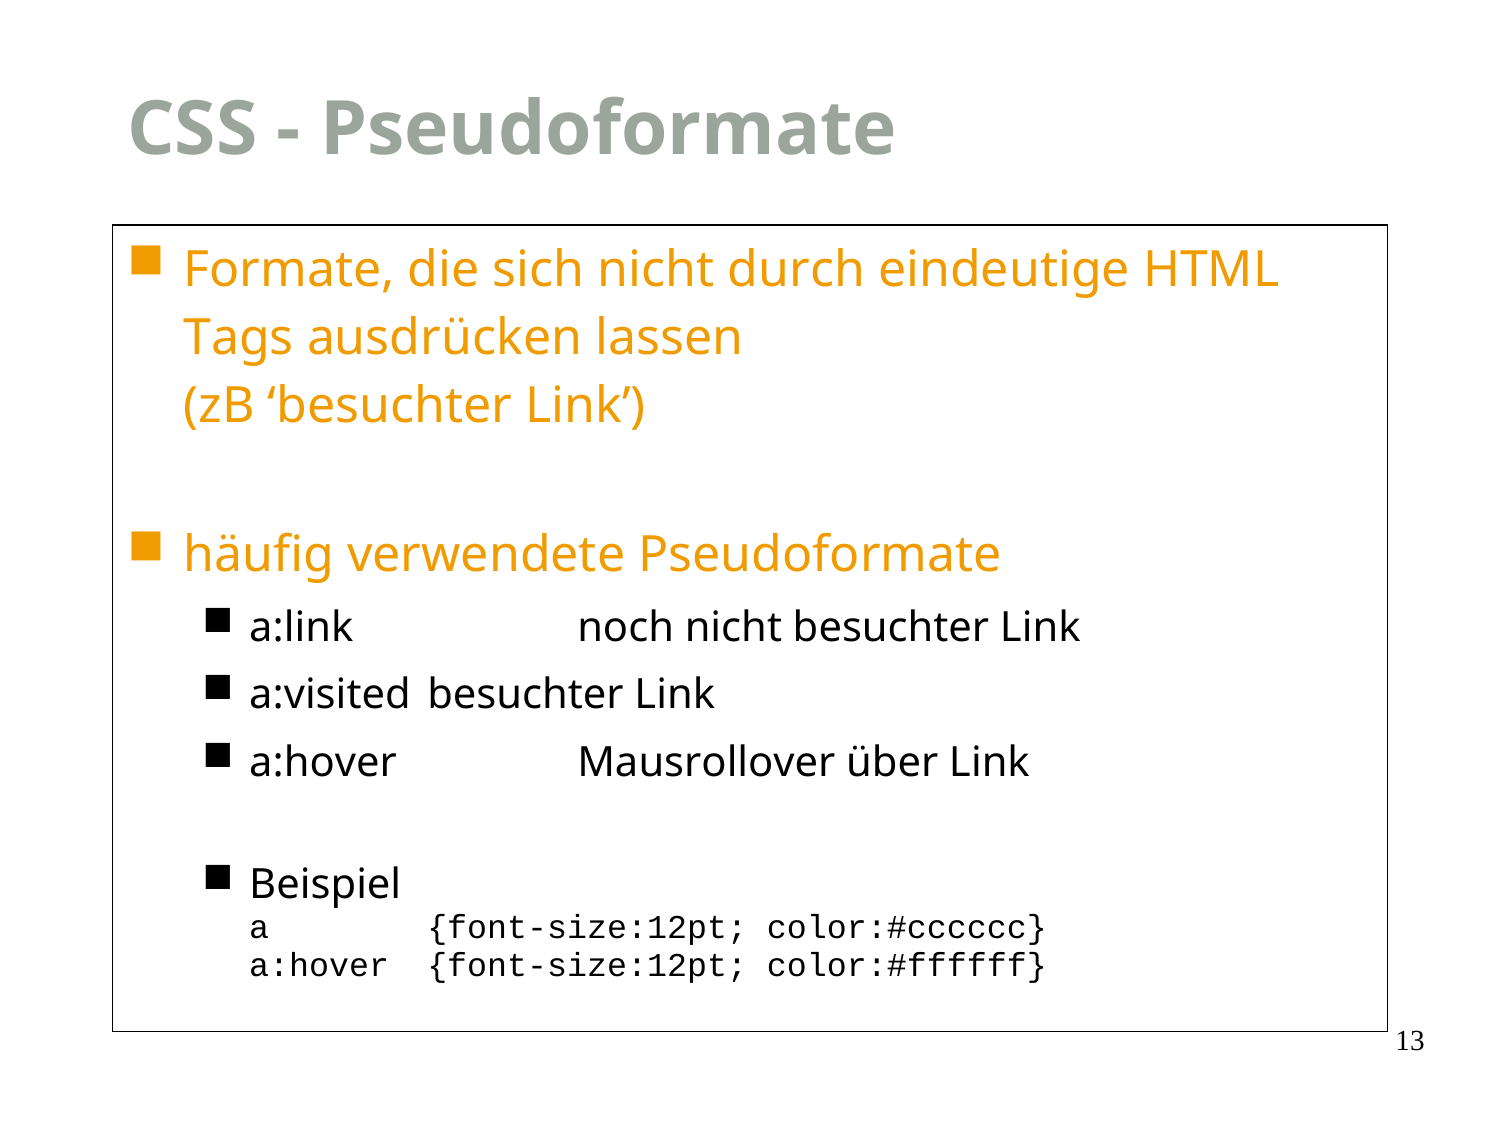

# CSS - Pseudoformate
Formate, die sich nicht durch eindeutige HTML Tags ausdrücken lassen
(zB ‘besuchter Link’)
häufig verwendete Pseudoformate
a:link		noch nicht besuchter Link
a:visited	besuchter Link
a:hover		Mausrollover über Link
Beispiel
a 	{font-size:12pt; color:#cccccc}
a:hover 	{font-size:12pt; color:#ffffff}
13